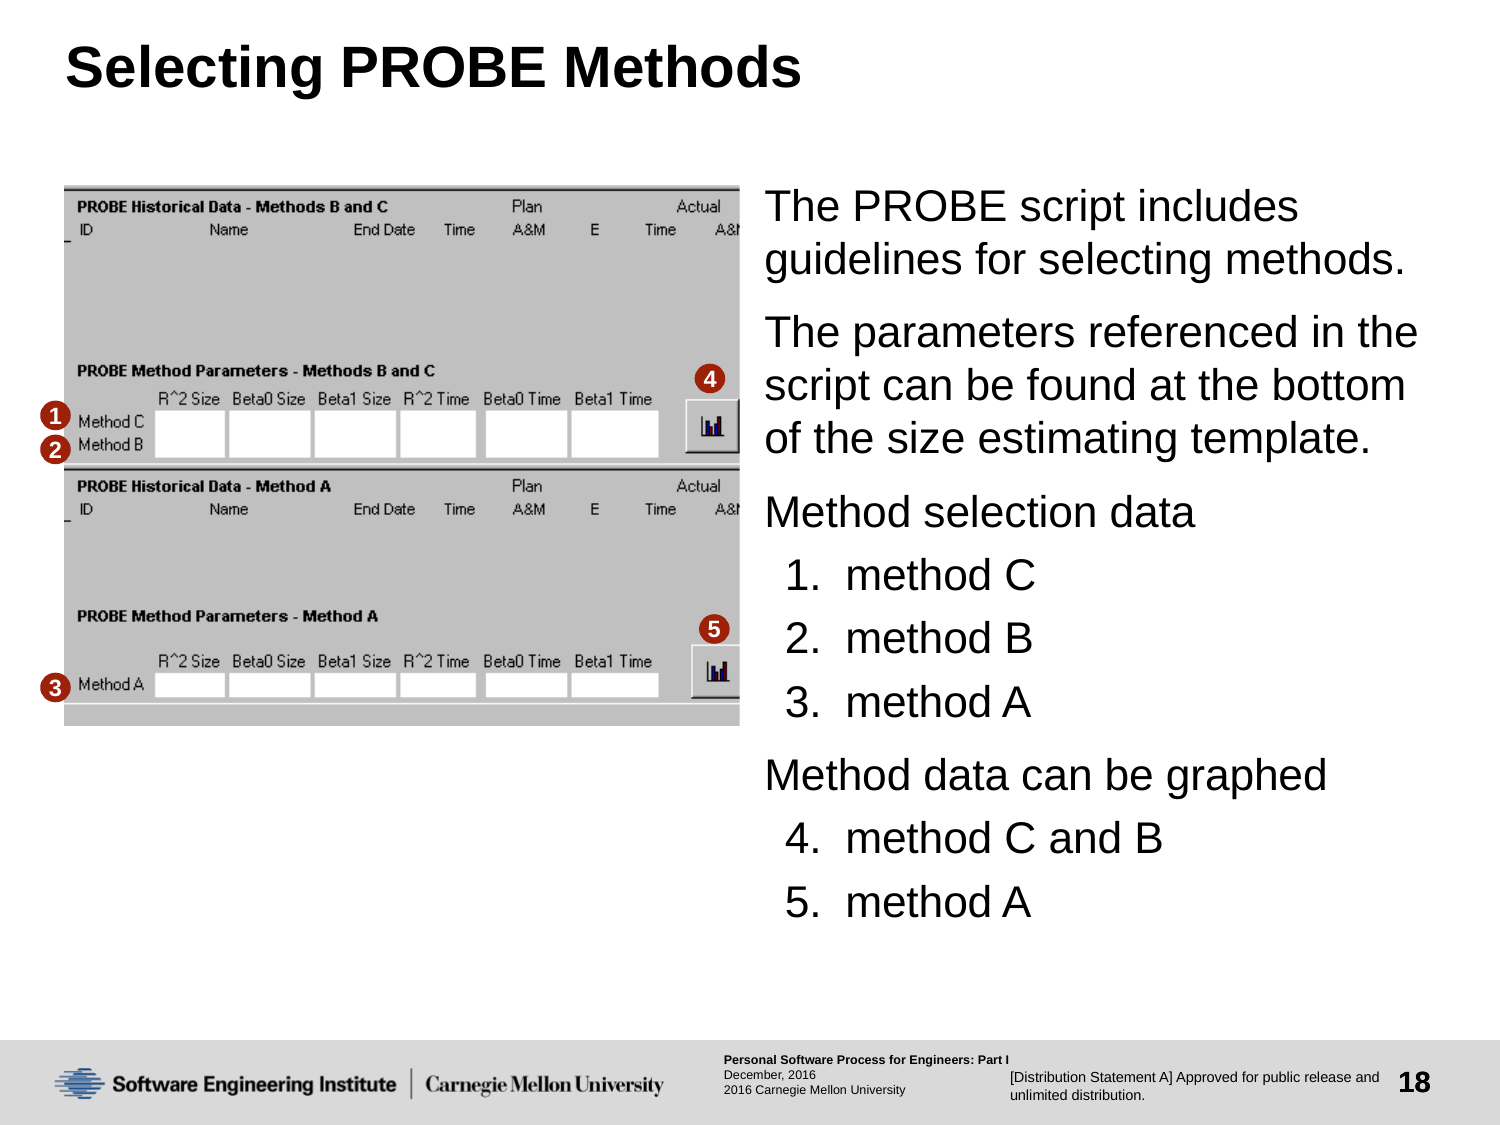

# Selecting PROBE Methods
The PROBE script includes guidelines for selecting methods.
The parameters referenced in the script can be found at the bottom of the size estimating template.
Method selection data
method C
method B
method A
Method data can be graphed
method C and B
method A